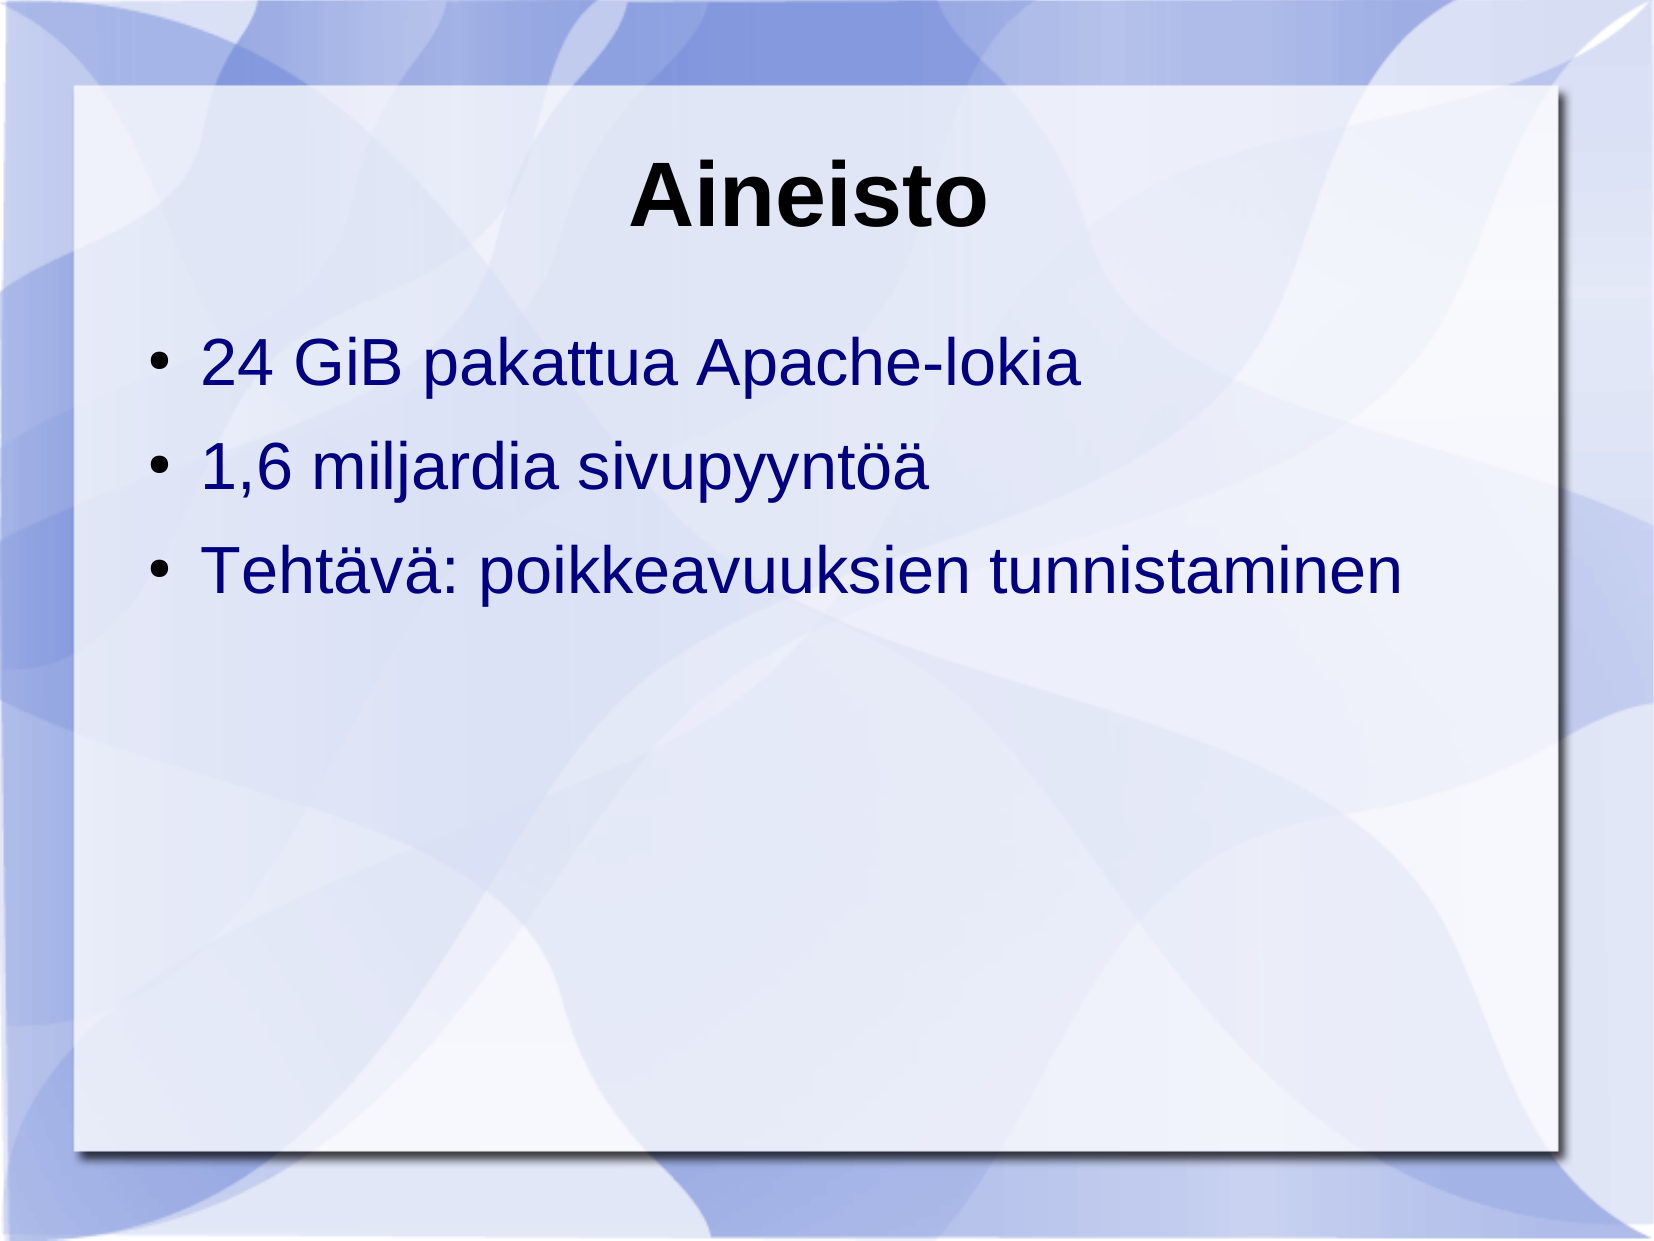

# Aineisto
24 GiB pakattua Apache-lokia
1,6 miljardia sivupyyntöä
Tehtävä: poikkeavuuksien tunnistaminen